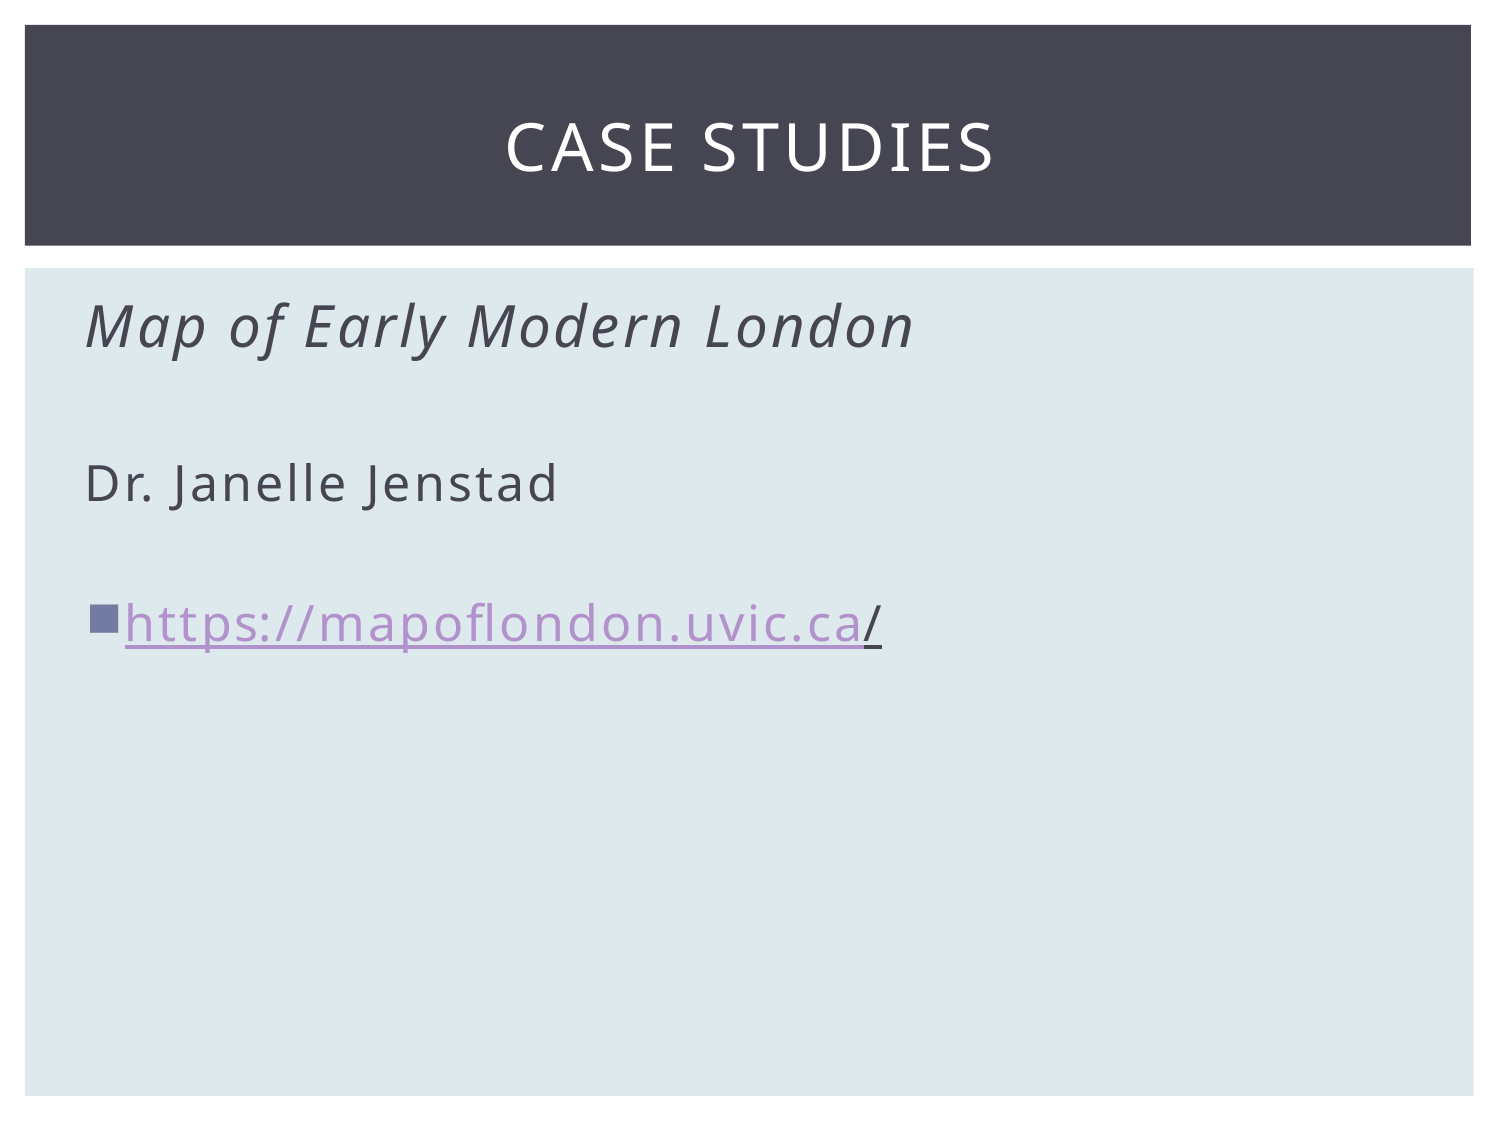

Case studies
# Map of Early Modern London
Dr. Janelle Jenstad
https://mapoflondon.uvic.ca/